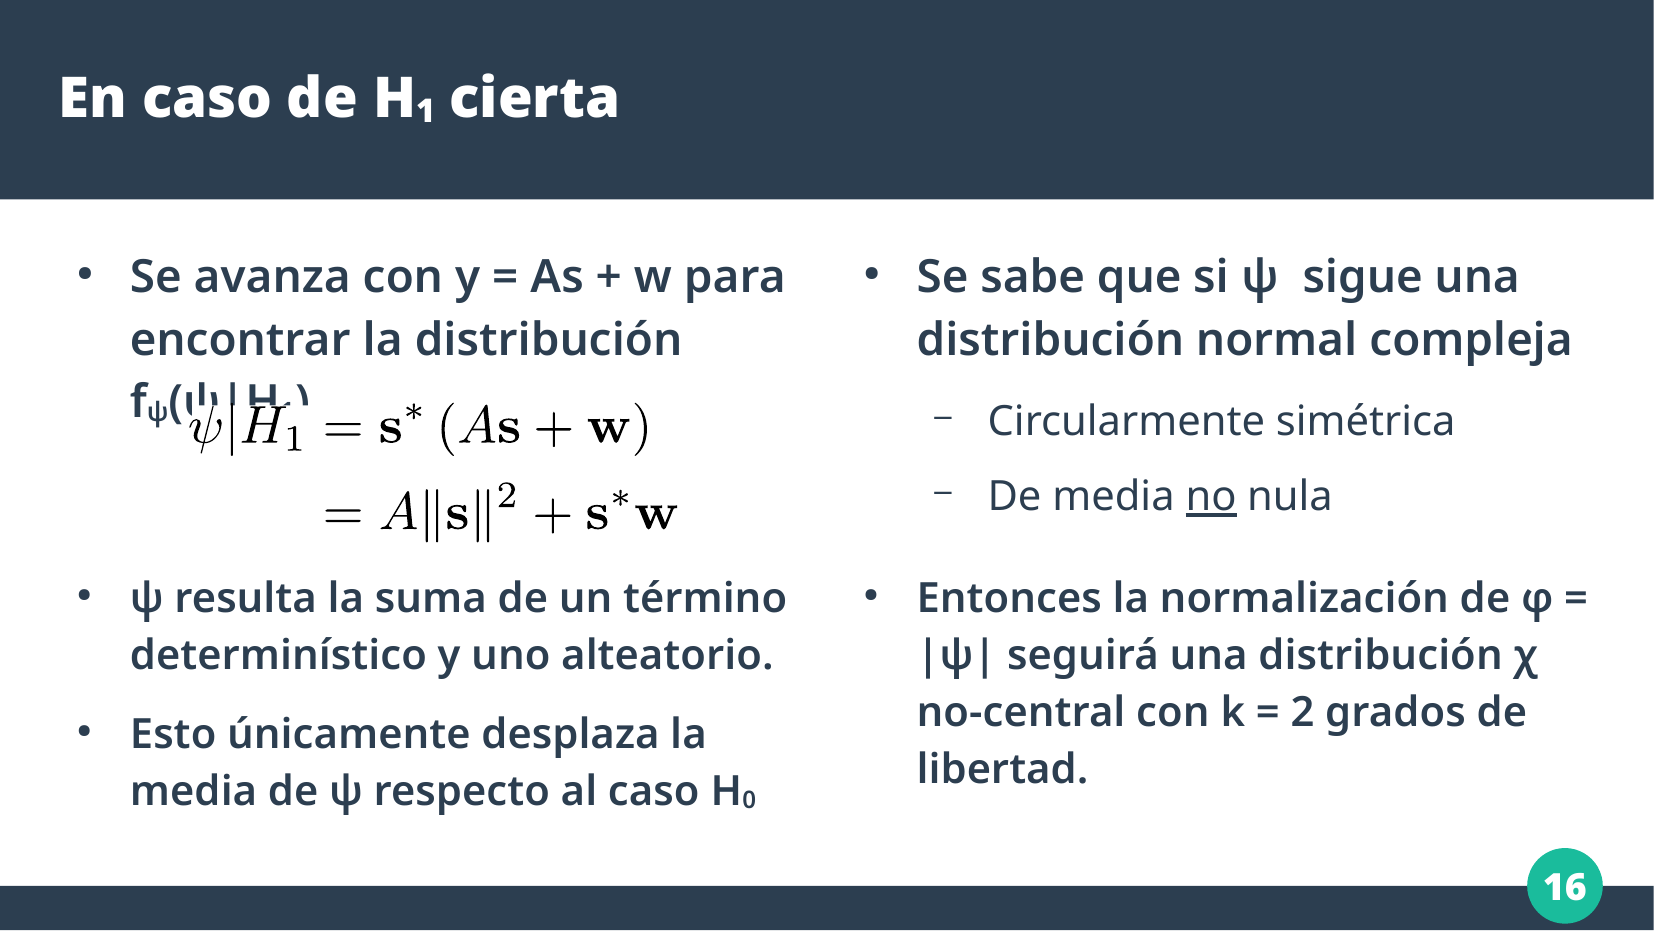

# En caso de H1 cierta
Se avanza con y = As + w para encontrar la distribución fψ(ψ|H1)
Se sabe que si ψ sigue una distribución normal compleja
Circularmente simétrica
De media no nula
ψ resulta la suma de un término determinístico y uno alteatorio.
Esto únicamente desplaza la media de ψ respecto al caso H0
Entonces la normalización de φ = |ψ| seguirá una distribución χ no-central con k = 2 grados de libertad.